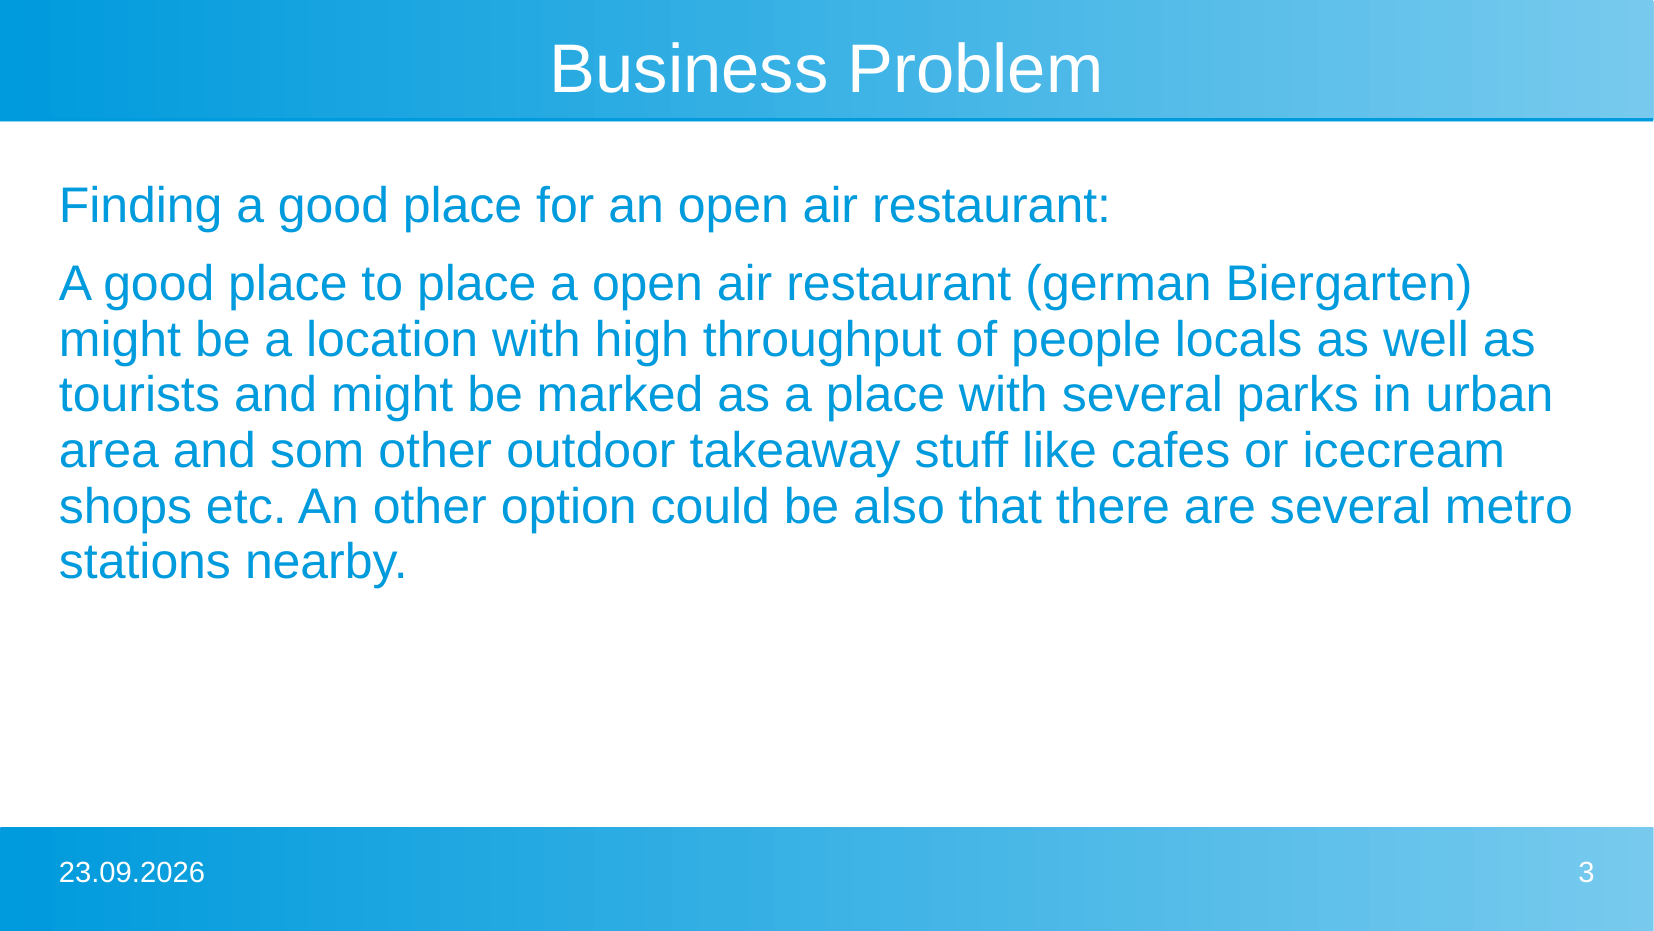

# Business Problem
Finding a good place for an open air restaurant:
A good place to place a open air restaurant (german Biergarten) might be a location with high throughput of people locals as well as tourists and might be marked as a place with several parks in urban area and som other outdoor takeaway stuff like cafes or icecream shops etc. An other option could be also that there are several metro stations nearby.
3